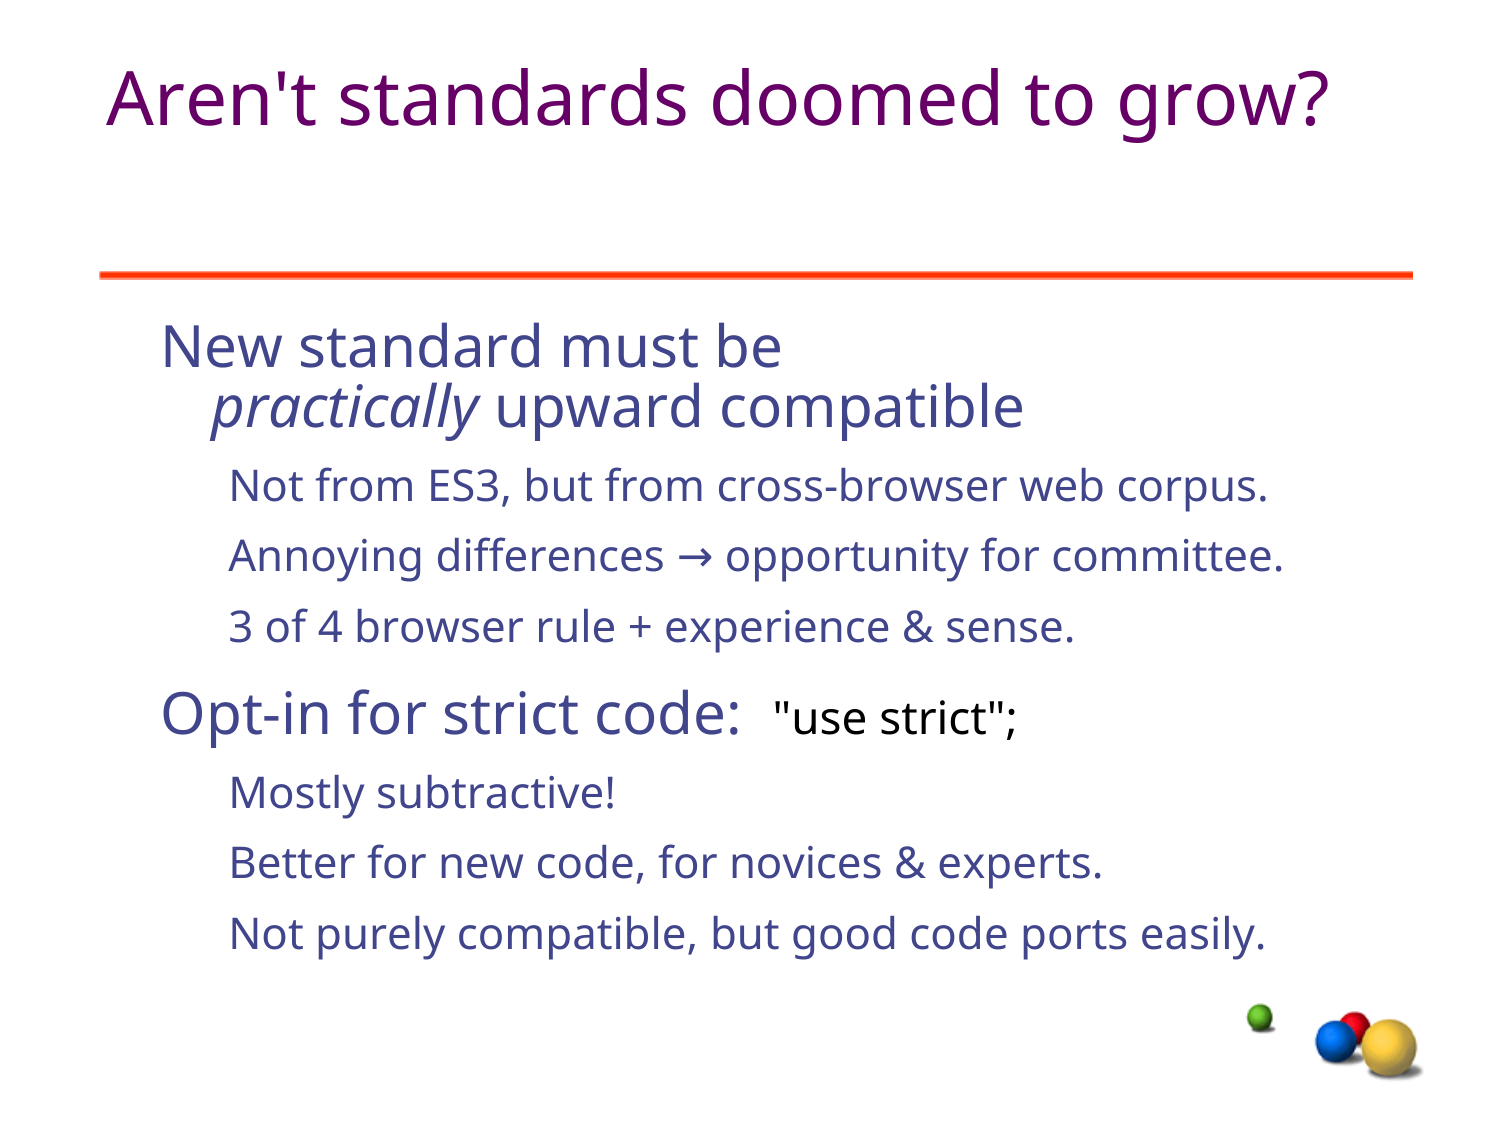

# Aren't standards doomed to grow?
New standard must be
practically upward compatible
Not from ES3, but from cross-browser web corpus.
Annoying differences → opportunity for committee.
3 of 4 browser rule + experience & sense.
Opt-in for strict code:  "use strict";
Mostly subtractive!
Better for new code, for novices & experts.
Not purely compatible, but good code ports easily.